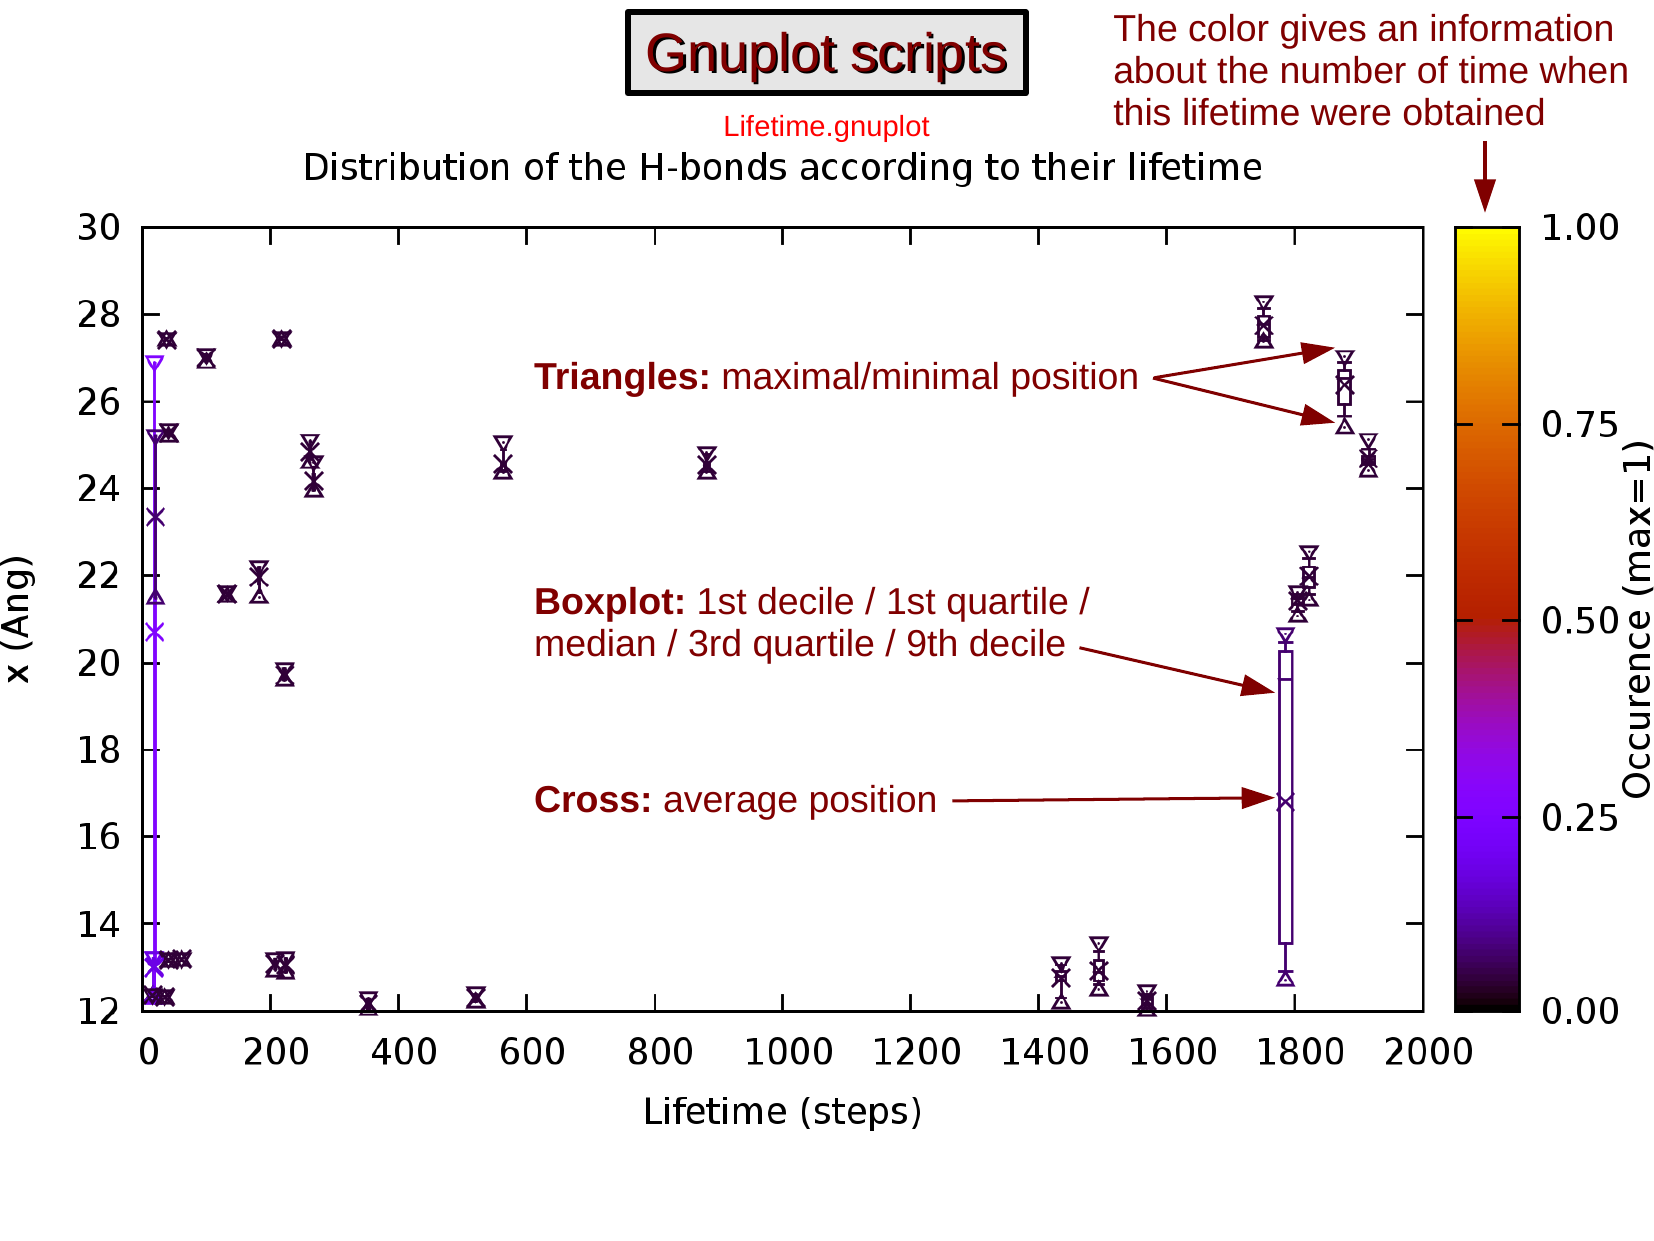

The color gives an information about the number of time when this lifetime were obtained
Gnuplot scripts
Lifetime.gnuplot
Triangles: maximal/minimal position
Boxplot: 1st decile / 1st quartile / median / 3rd quartile / 9th decile
Cross: average position